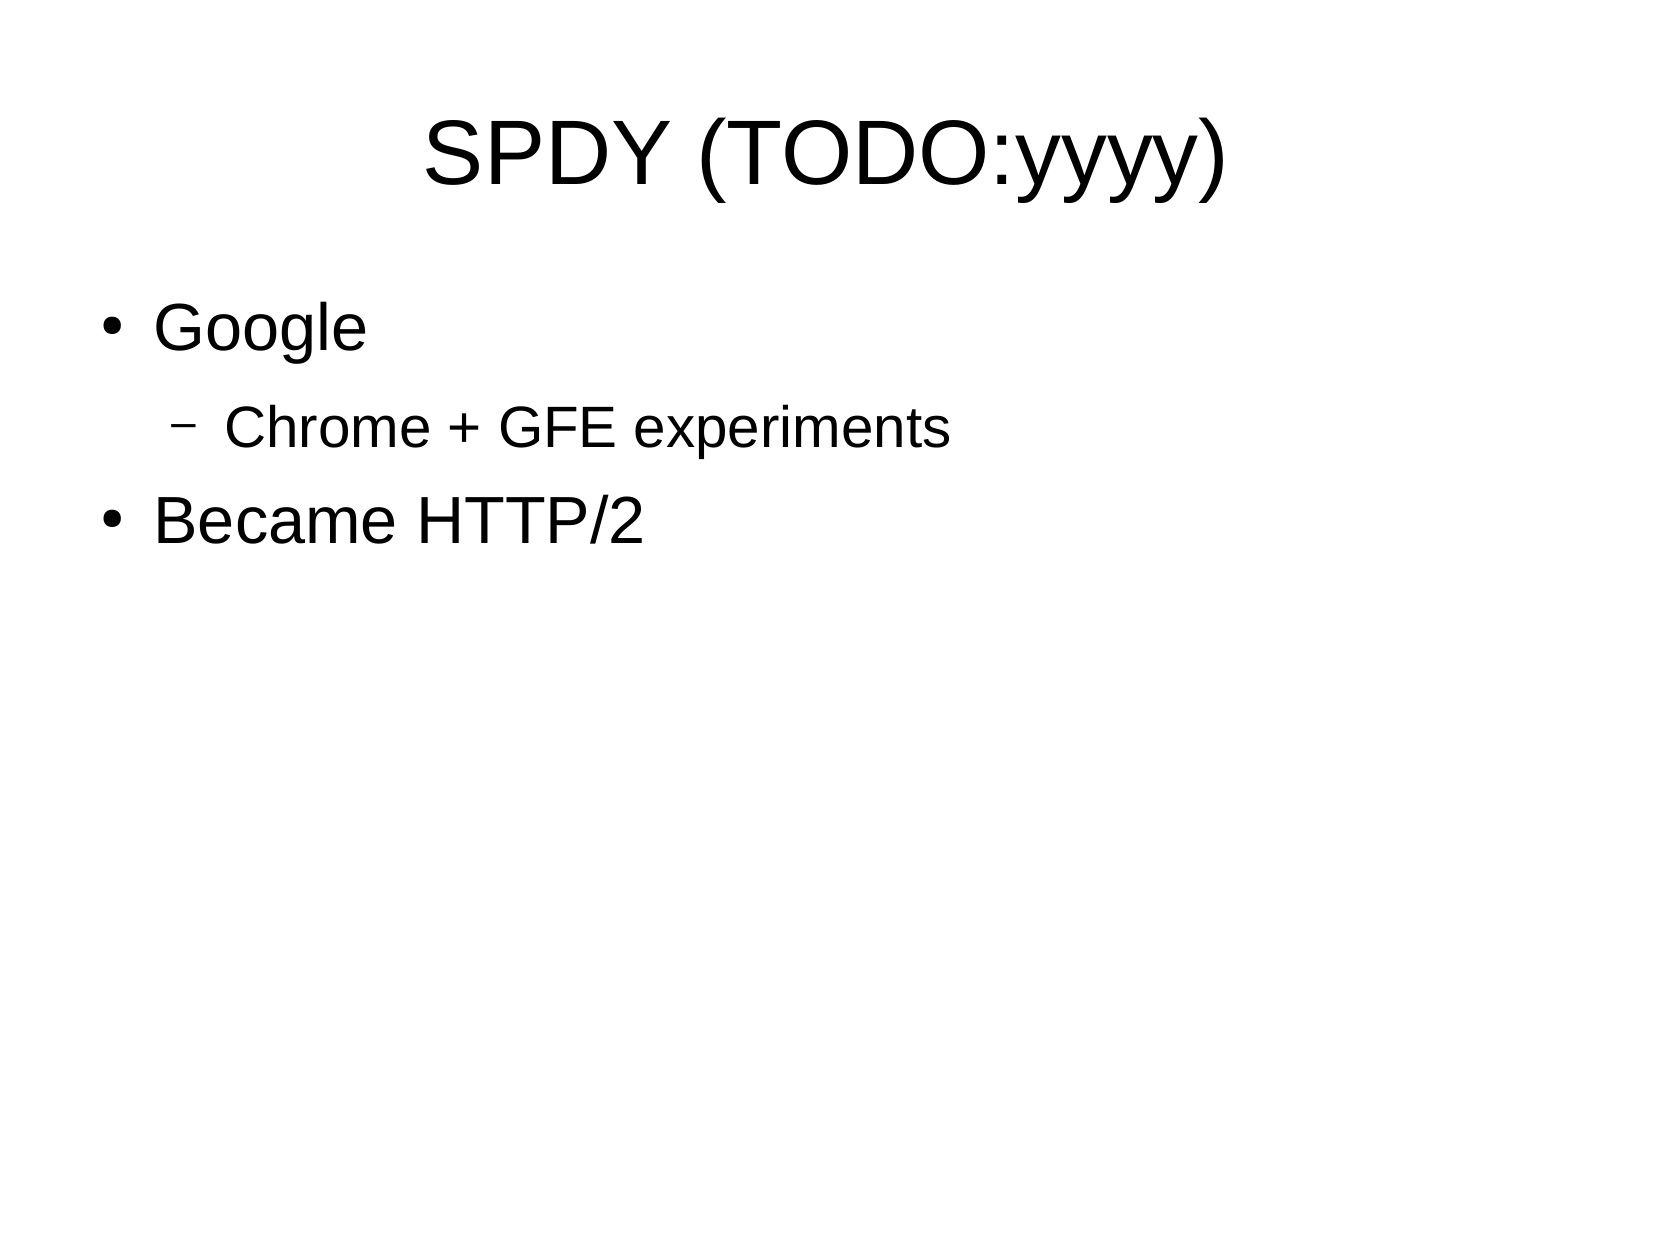

# SPDY (TODO:yyyy)
Google
Chrome + GFE experiments
Became HTTP/2